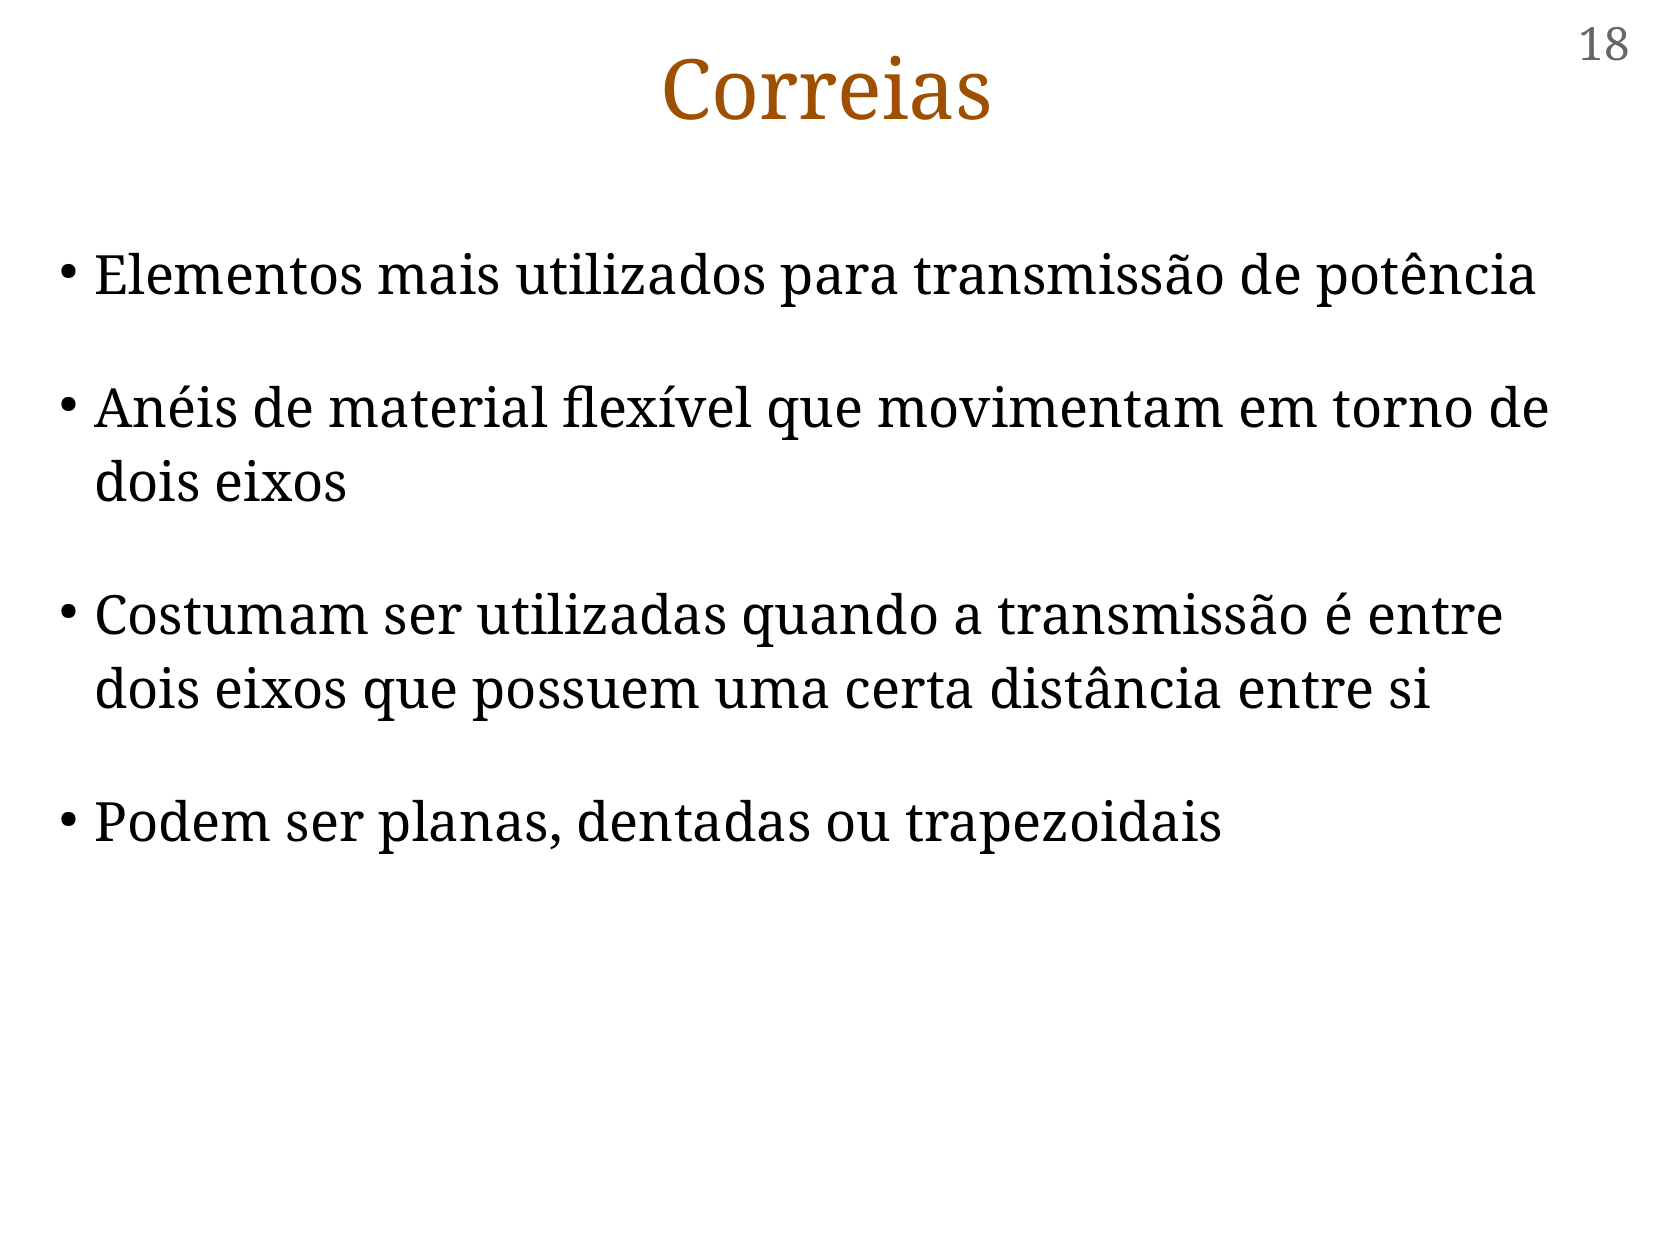

18
# Correias
Elementos mais utilizados para transmissão de potência
Anéis de material flexível que movimentam em torno de dois eixos
Costumam ser utilizadas quando a transmissão é entre dois eixos que possuem uma certa distância entre si
Podem ser planas, dentadas ou trapezoidais